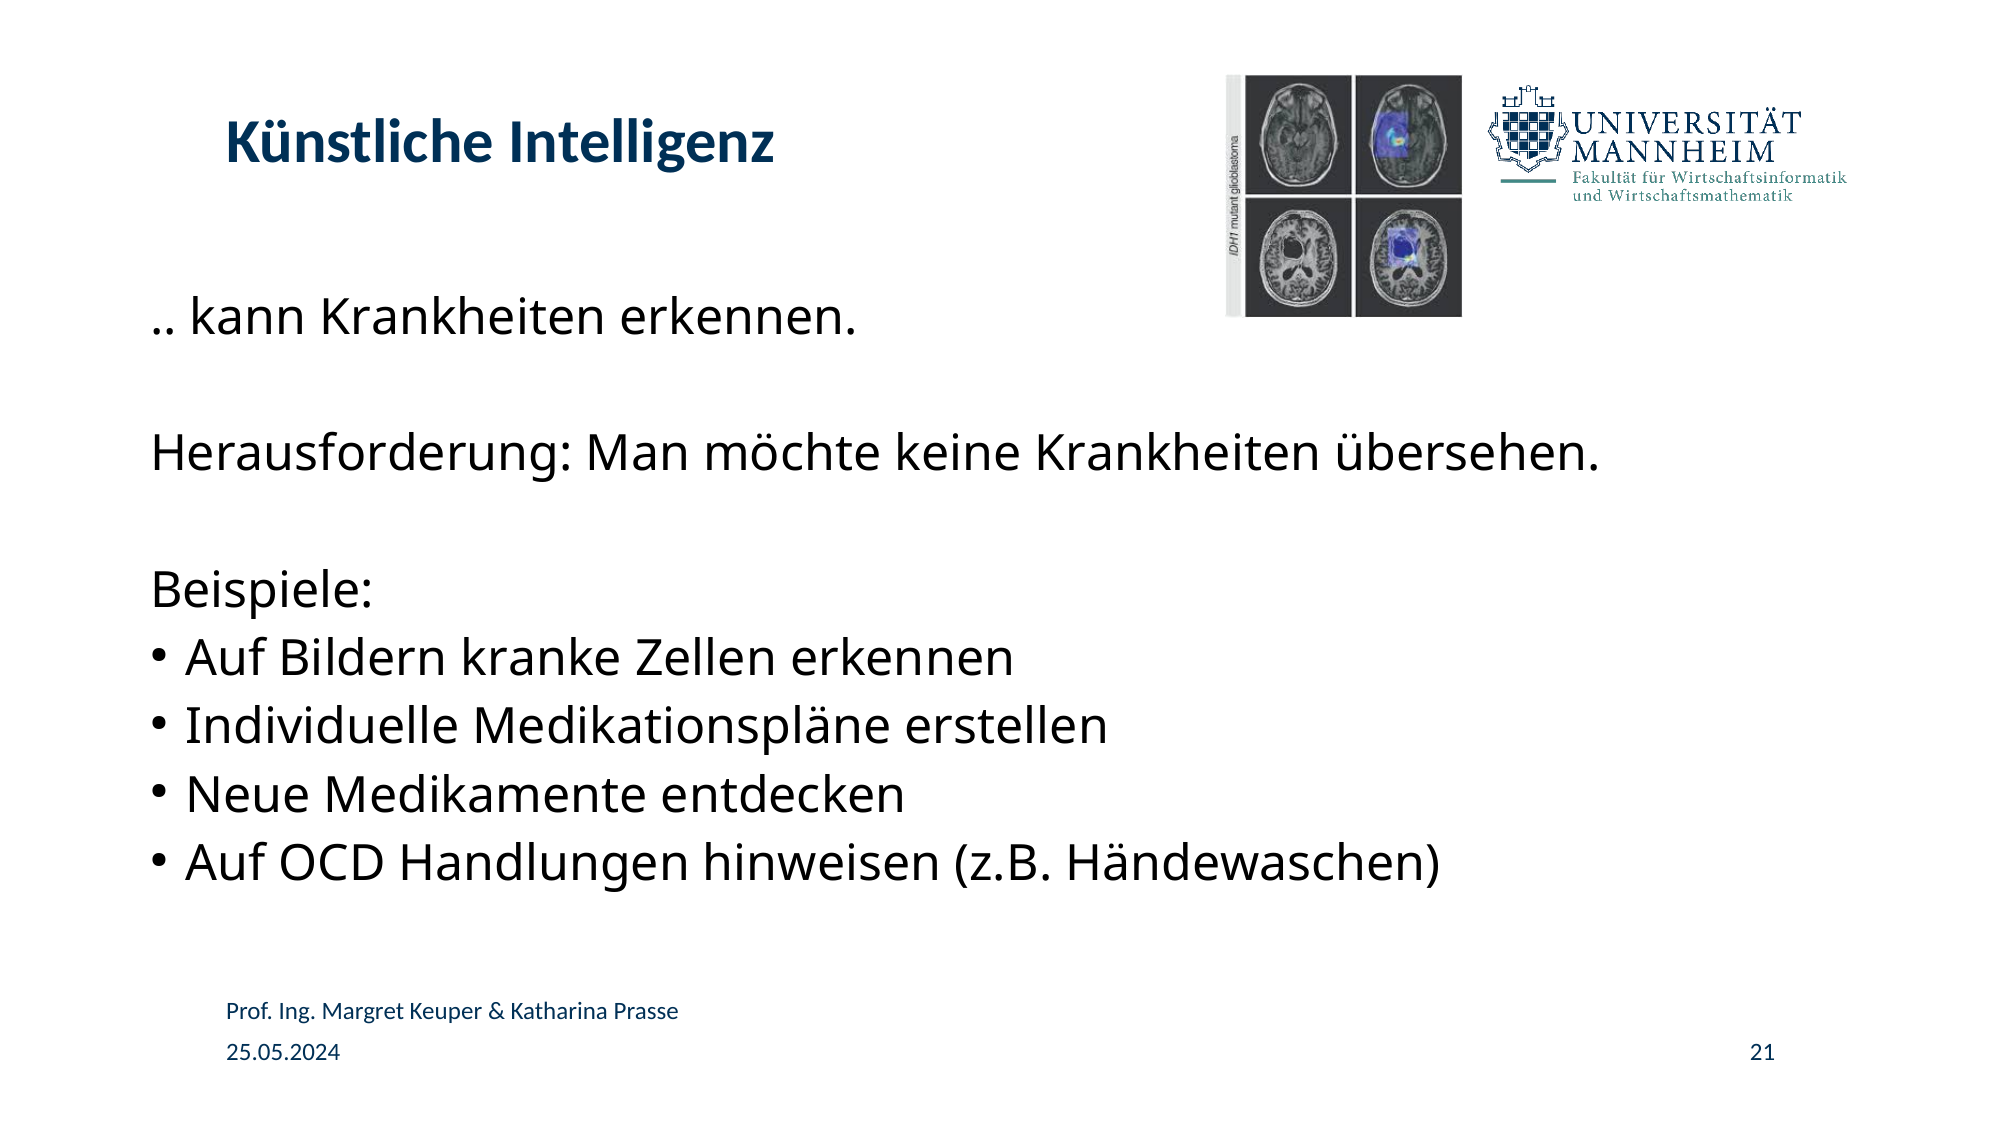

# Künstliche Intelligenz
.. kann Krankheiten erkennen.
Herausforderung: Man möchte keine Krankheiten übersehen.
Beispiele:
Auf Bildern kranke Zellen erkennen
Individuelle Medikationspläne erstellen
Neue Medikamente entdecken
Auf OCD Handlungen hinweisen (z.B. Händewaschen)
Prof. Ing. Margret Keuper & Katharina Prasse
25.05.2024
21